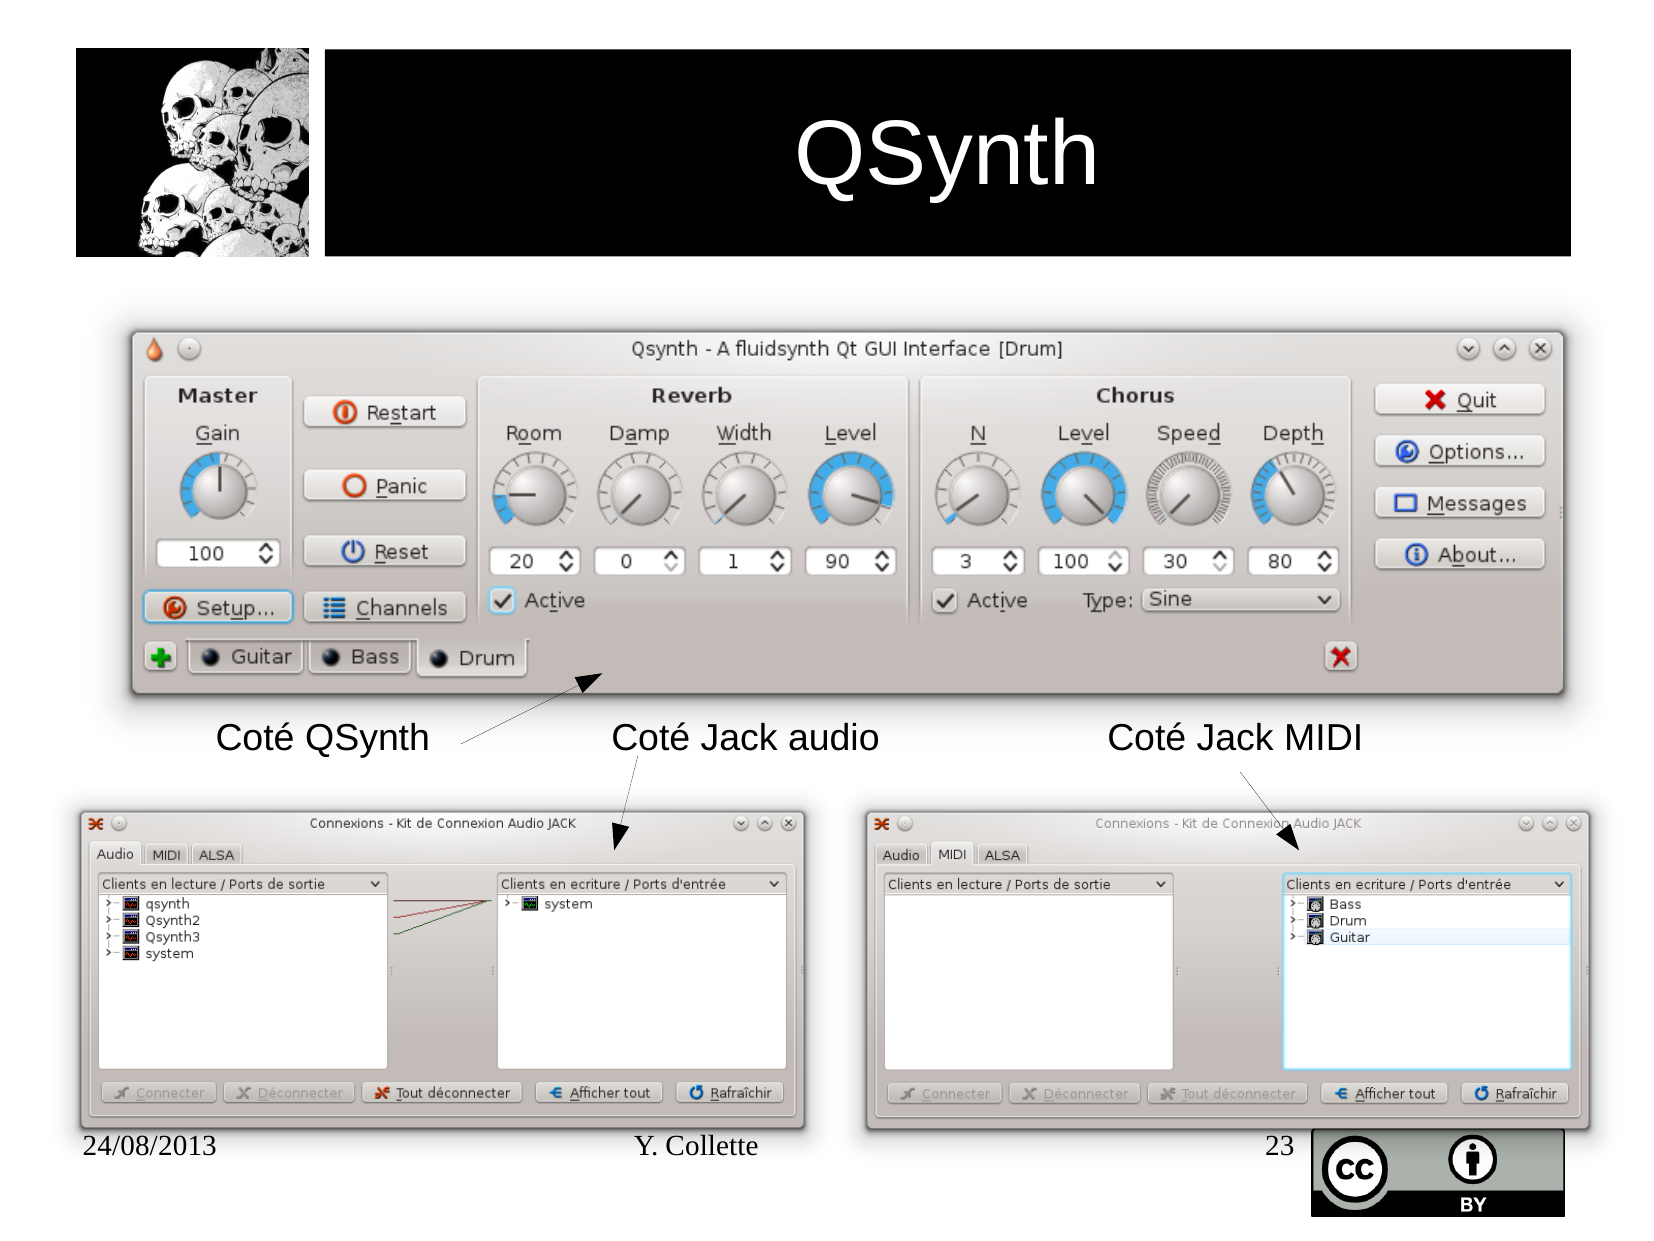

# QSynth
Coté QSynth
Coté Jack audio
Coté Jack MIDI
Y. Collette
23